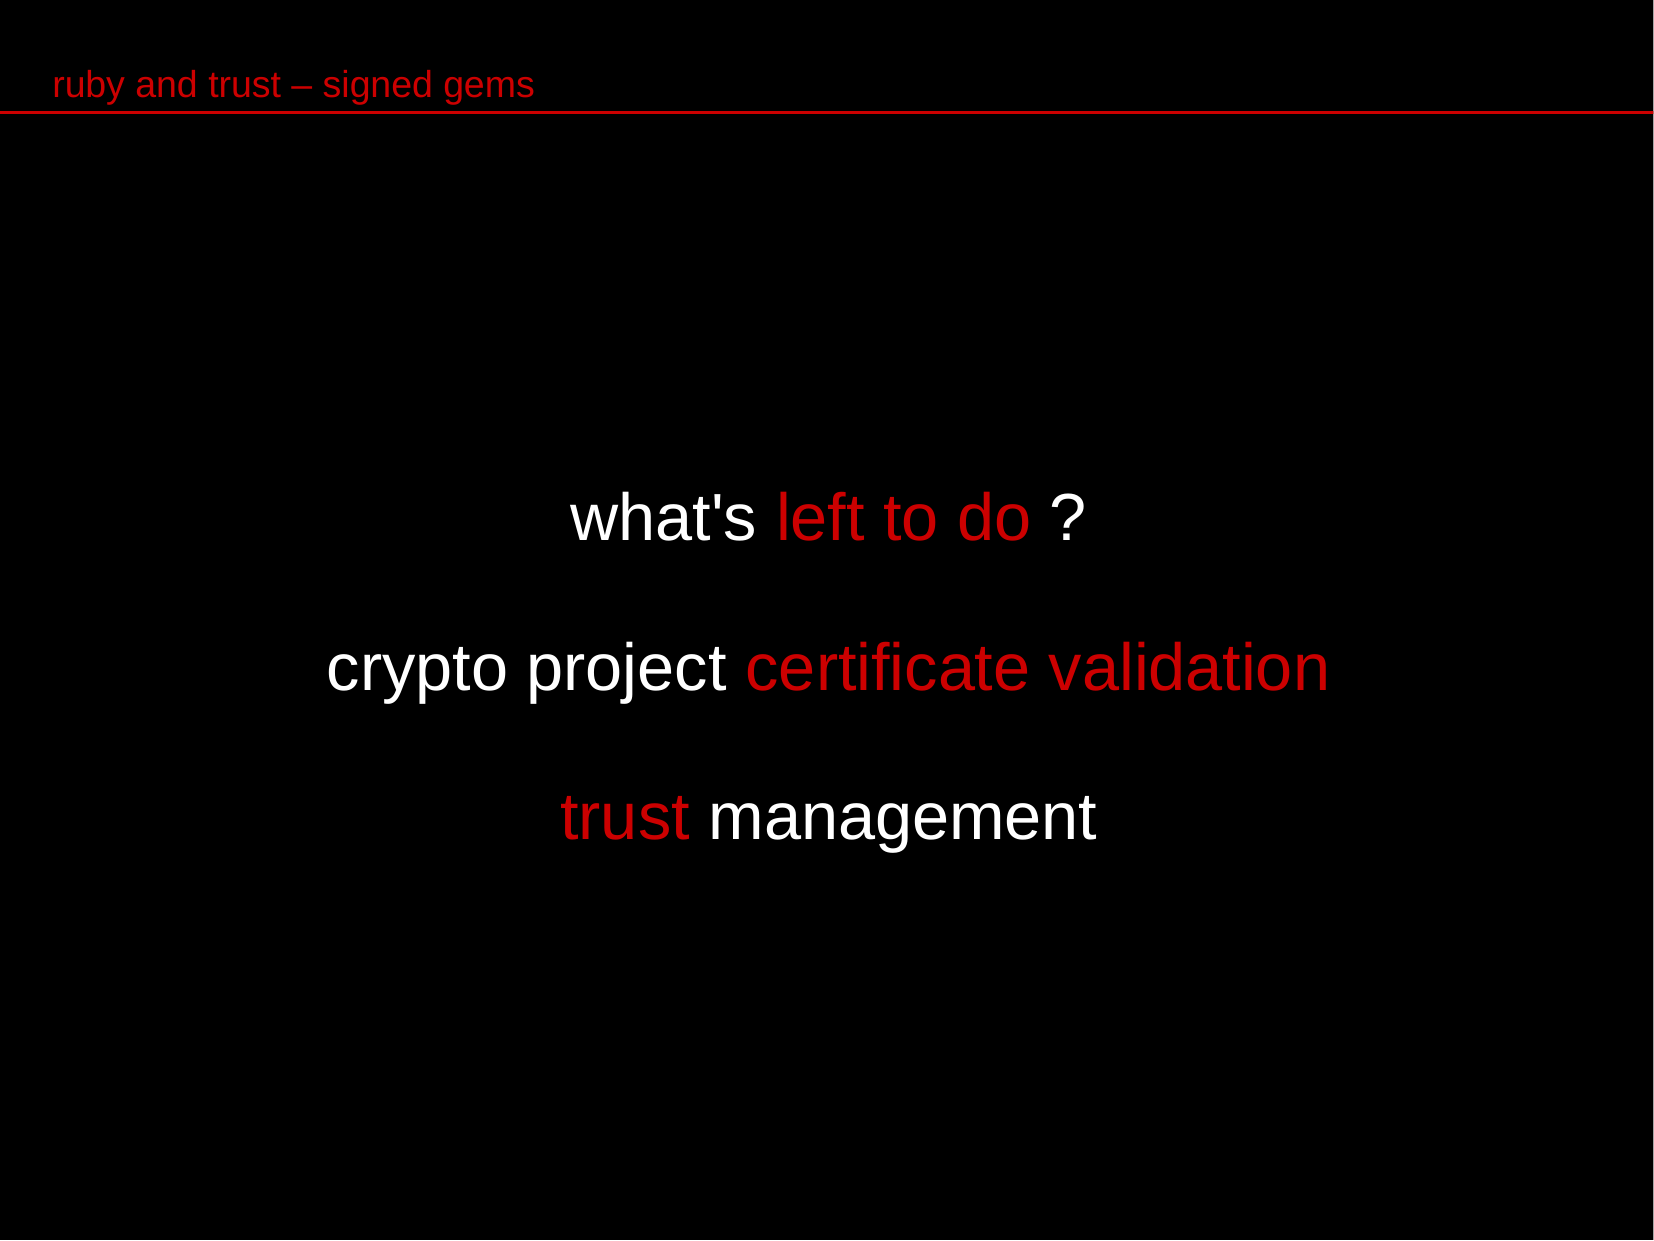

# what's left to do ?
crypto project certificate validation
trust management
ruby and trust – signed gems